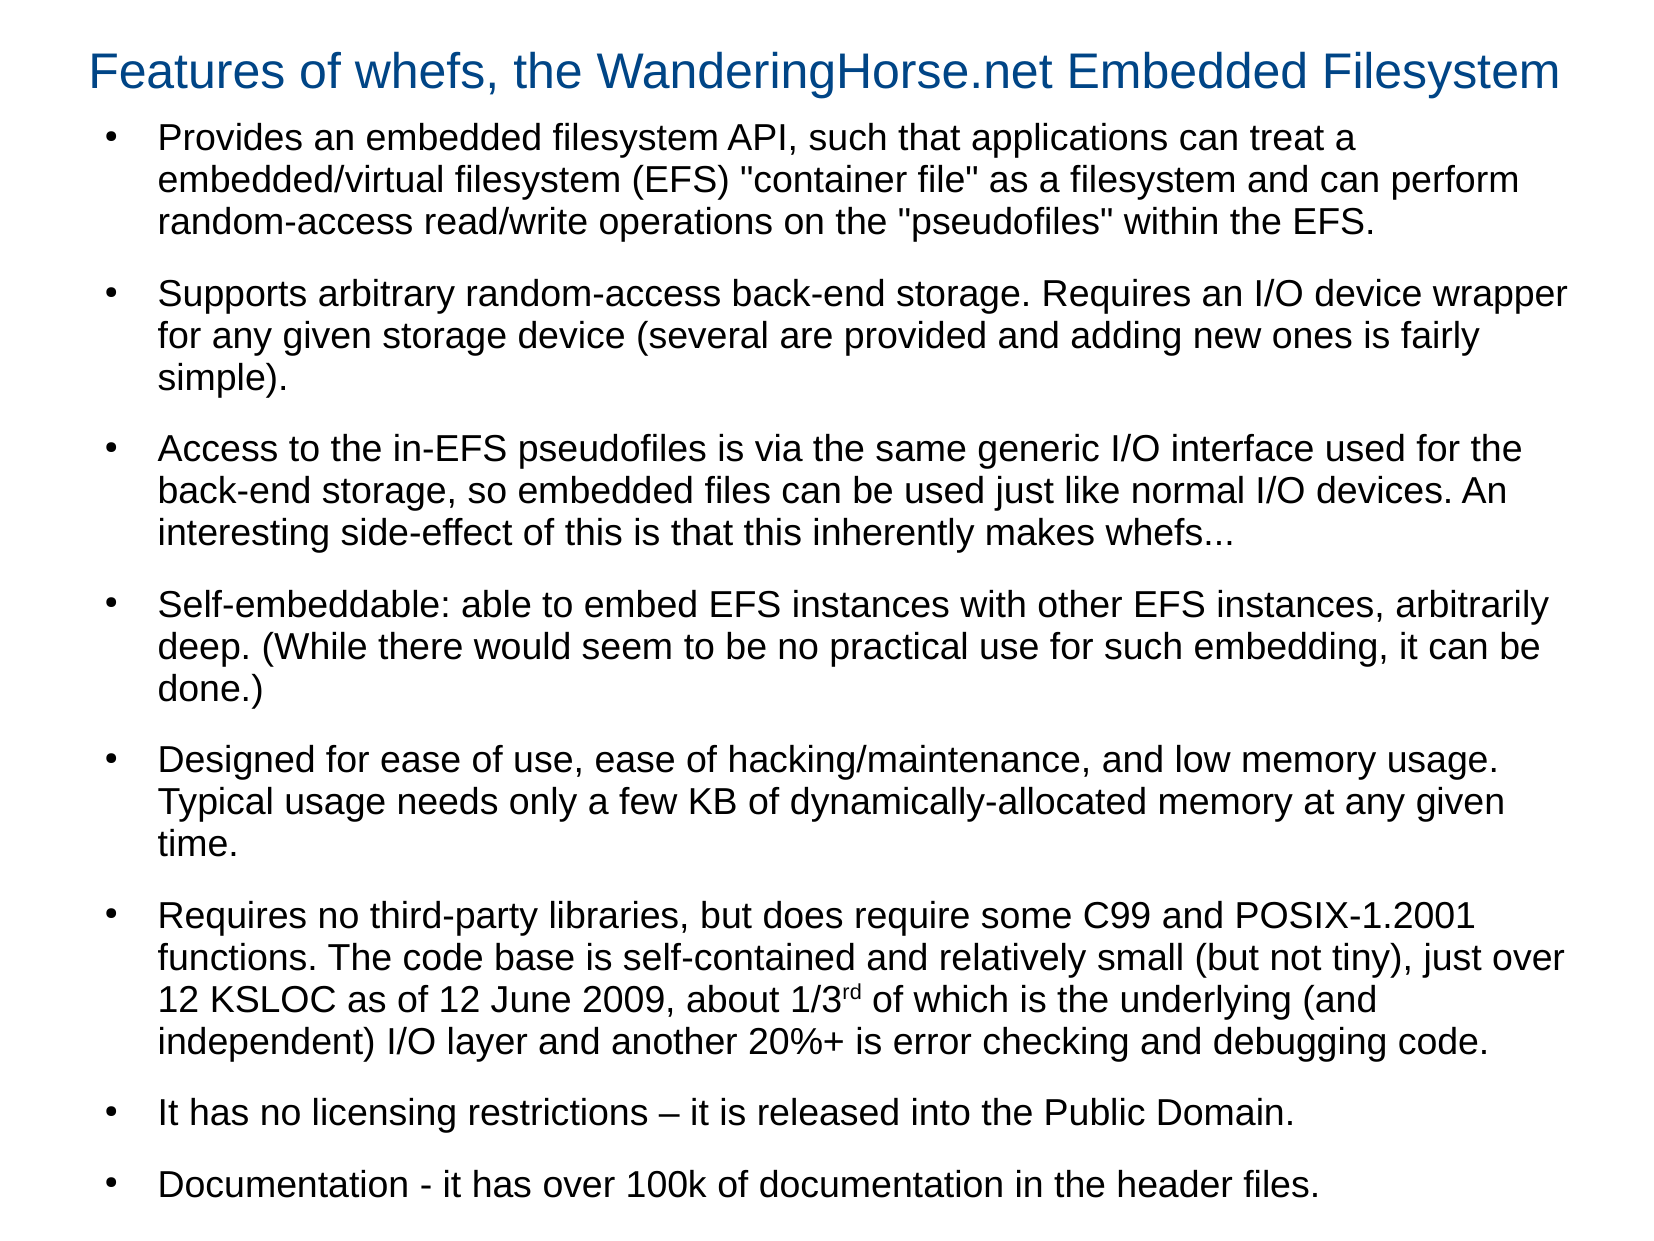

Features of whefs, the WanderingHorse.net Embedded Filesystem
# Provides an embedded filesystem API, such that applications can treat a embedded/virtual filesystem (EFS) "container file" as a filesystem and can perform random-access read/write operations on the "pseudofiles" within the EFS.
Supports arbitrary random-access back-end storage. Requires an I/O device wrapper for any given storage device (several are provided and adding new ones is fairly simple).
Access to the in-EFS pseudofiles is via the same generic I/O interface used for the back-end storage, so embedded files can be used just like normal I/O devices. An interesting side-effect of this is that this inherently makes whefs...
Self-embeddable: able to embed EFS instances with other EFS instances, arbitrarily deep. (While there would seem to be no practical use for such embedding, it can be done.)
Designed for ease of use, ease of hacking/maintenance, and low memory usage. Typical usage needs only a few KB of dynamically-allocated memory at any given time.
Requires no third-party libraries, but does require some C99 and POSIX-1.2001 functions. The code base is self-contained and relatively small (but not tiny), just over 12 KSLOC as of 12 June 2009, about 1/3rd of which is the underlying (and independent) I/O layer and another 20%+ is error checking and debugging code.
It has no licensing restrictions – it is released into the Public Domain.
Documentation - it has over 100k of documentation in the header files.